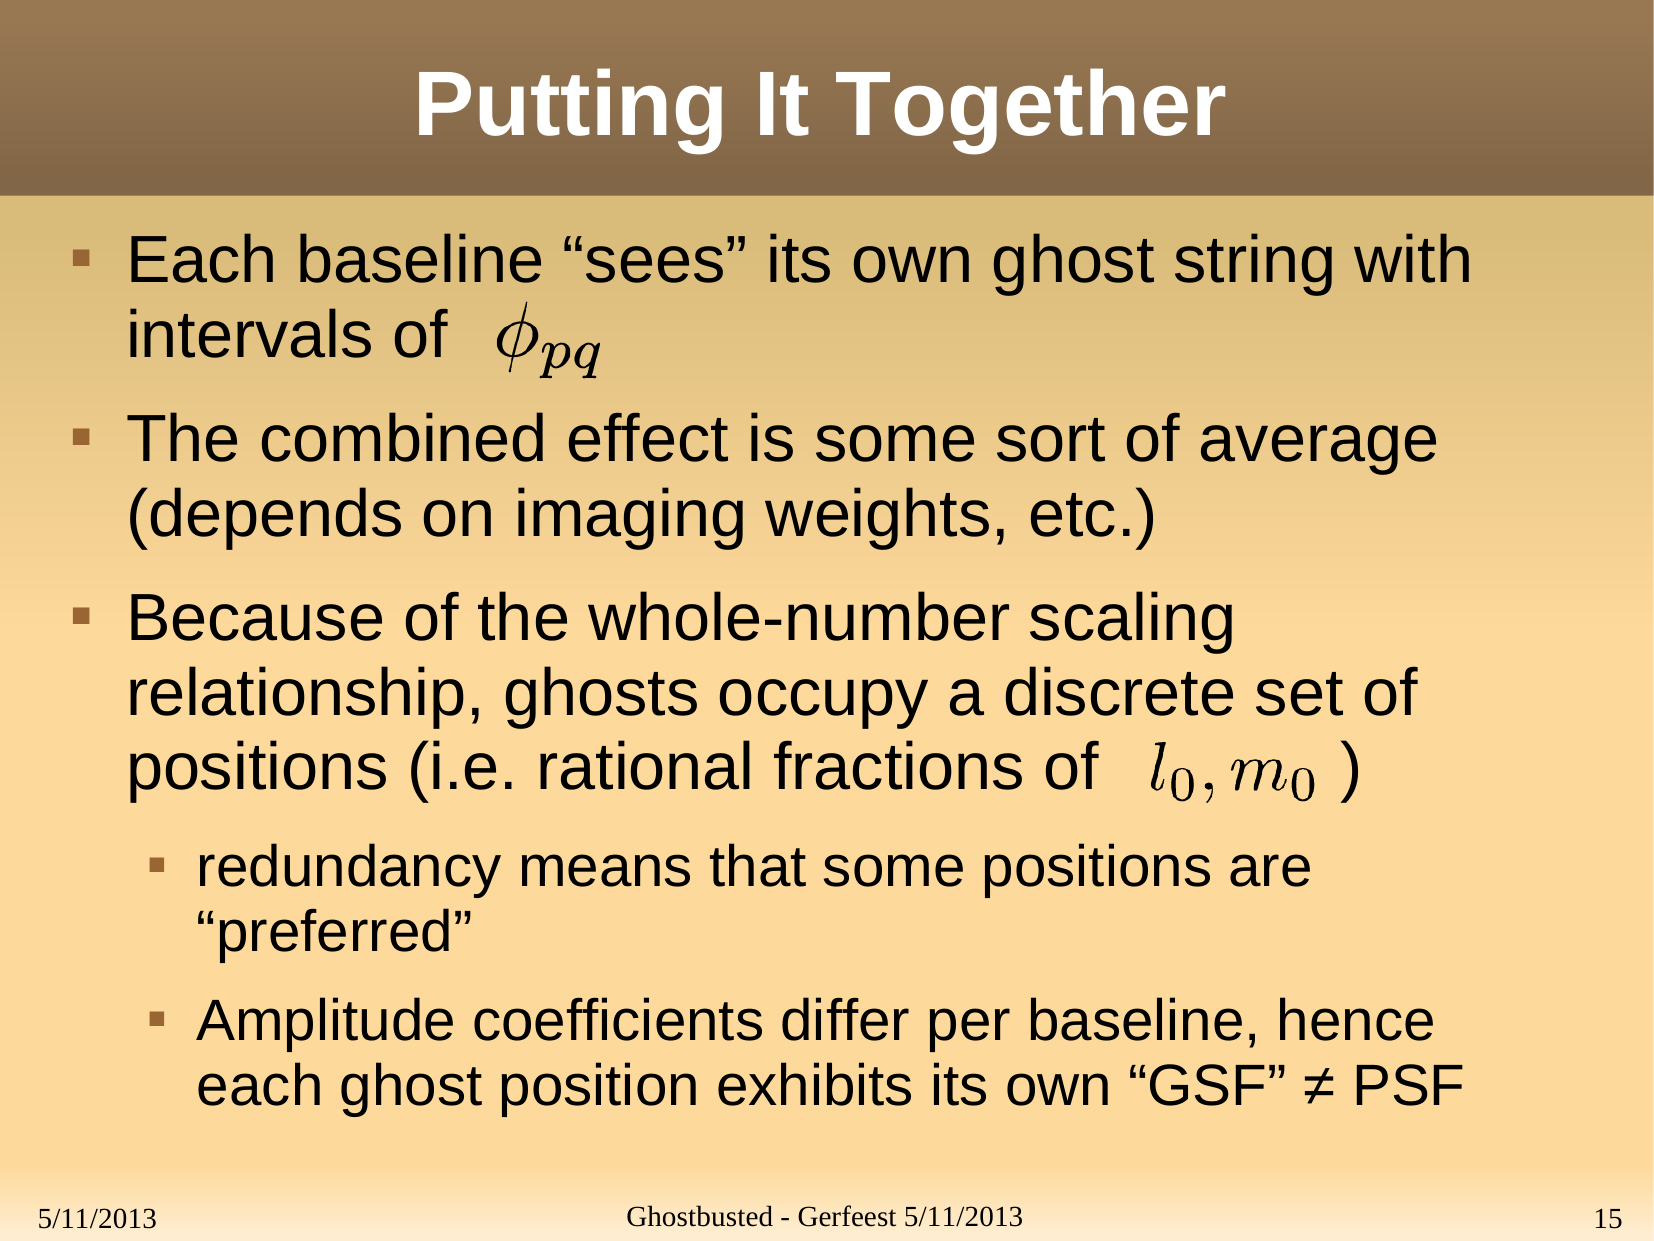

# Putting It Together
Each baseline “sees” its own ghost string with intervals of
The combined effect is some sort of average (depends on imaging weights, etc.)
Because of the whole-number scaling relationship, ghosts occupy a discrete set of positions (i.e. rational fractions of )
redundancy means that some positions are “preferred”
Amplitude coefficients differ per baseline, hence each ghost position exhibits its own “GSF” ≠ PSF
Ghostbusted - Gerfeest 5/11/2013
5/11/2013
15